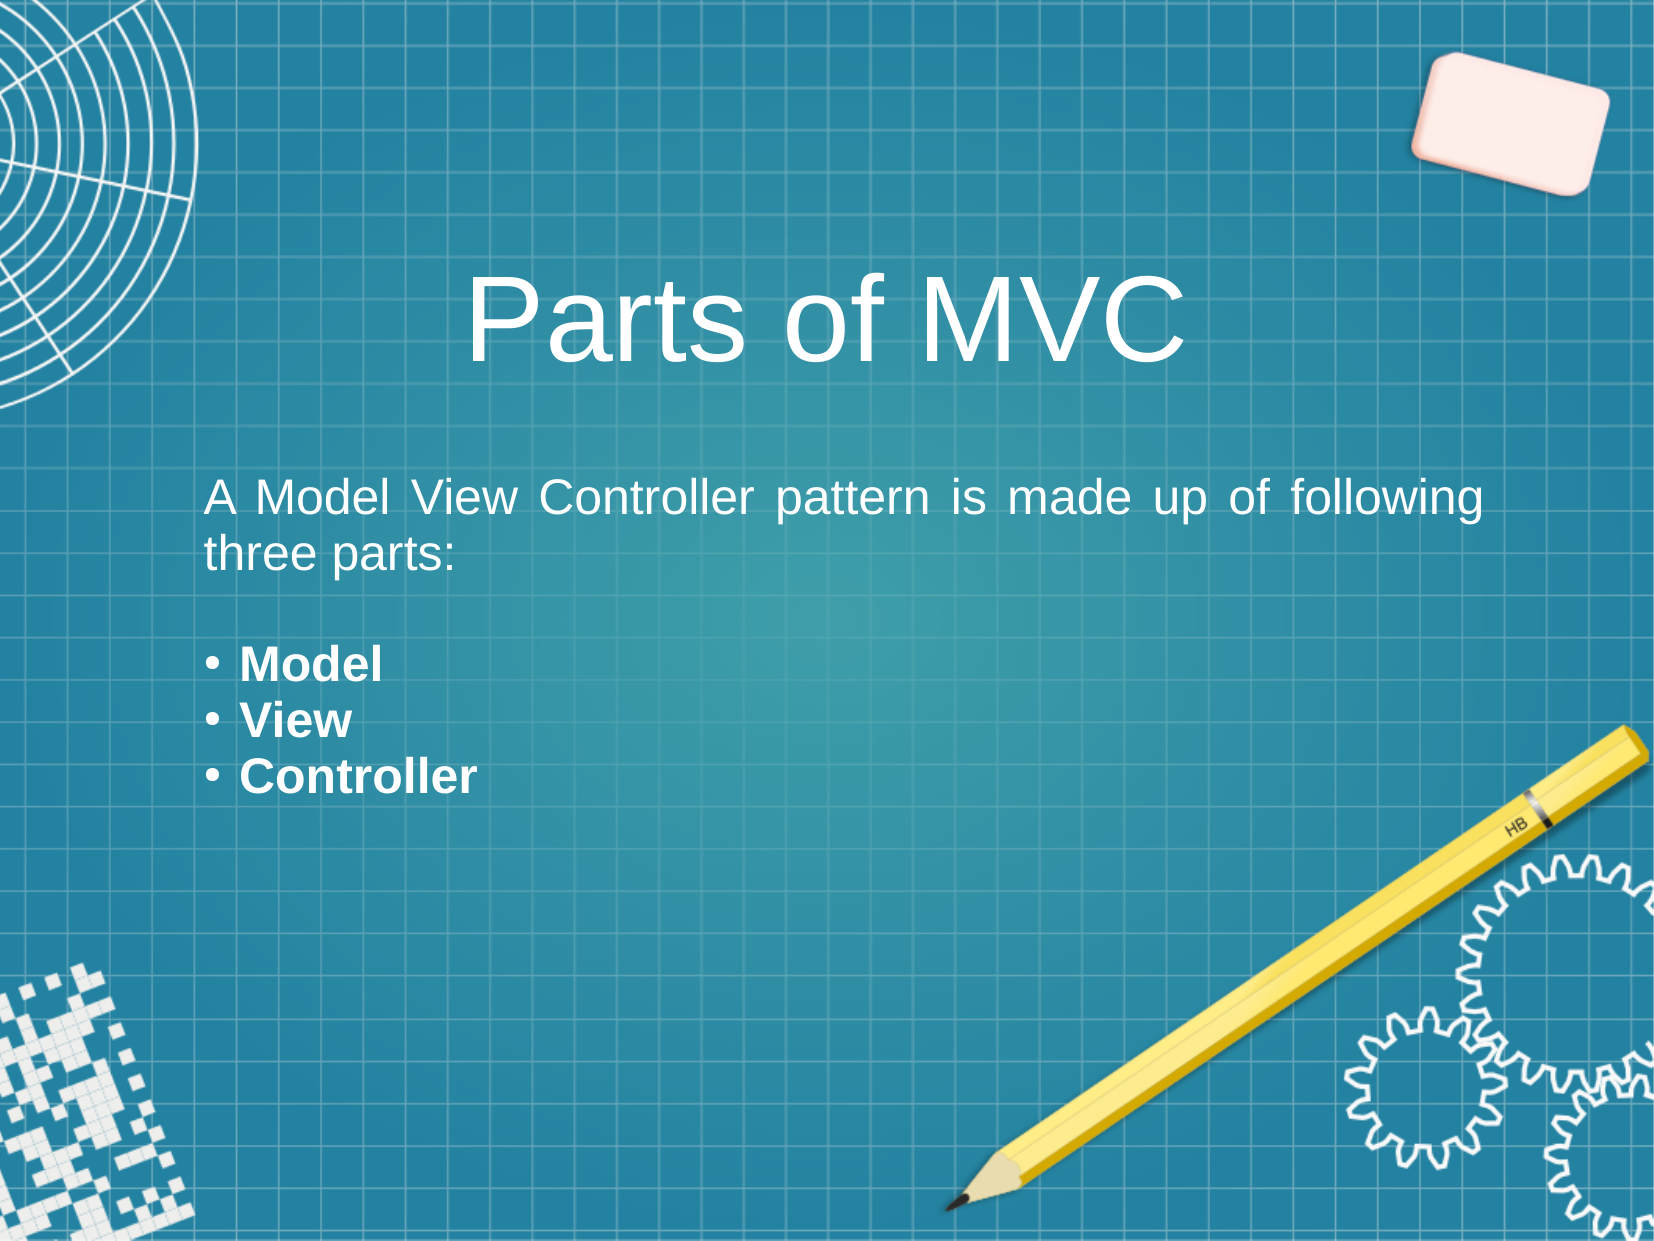

# Parts of MVC
A Model View Controller pattern is made up of following three parts:
Model
View
Controller